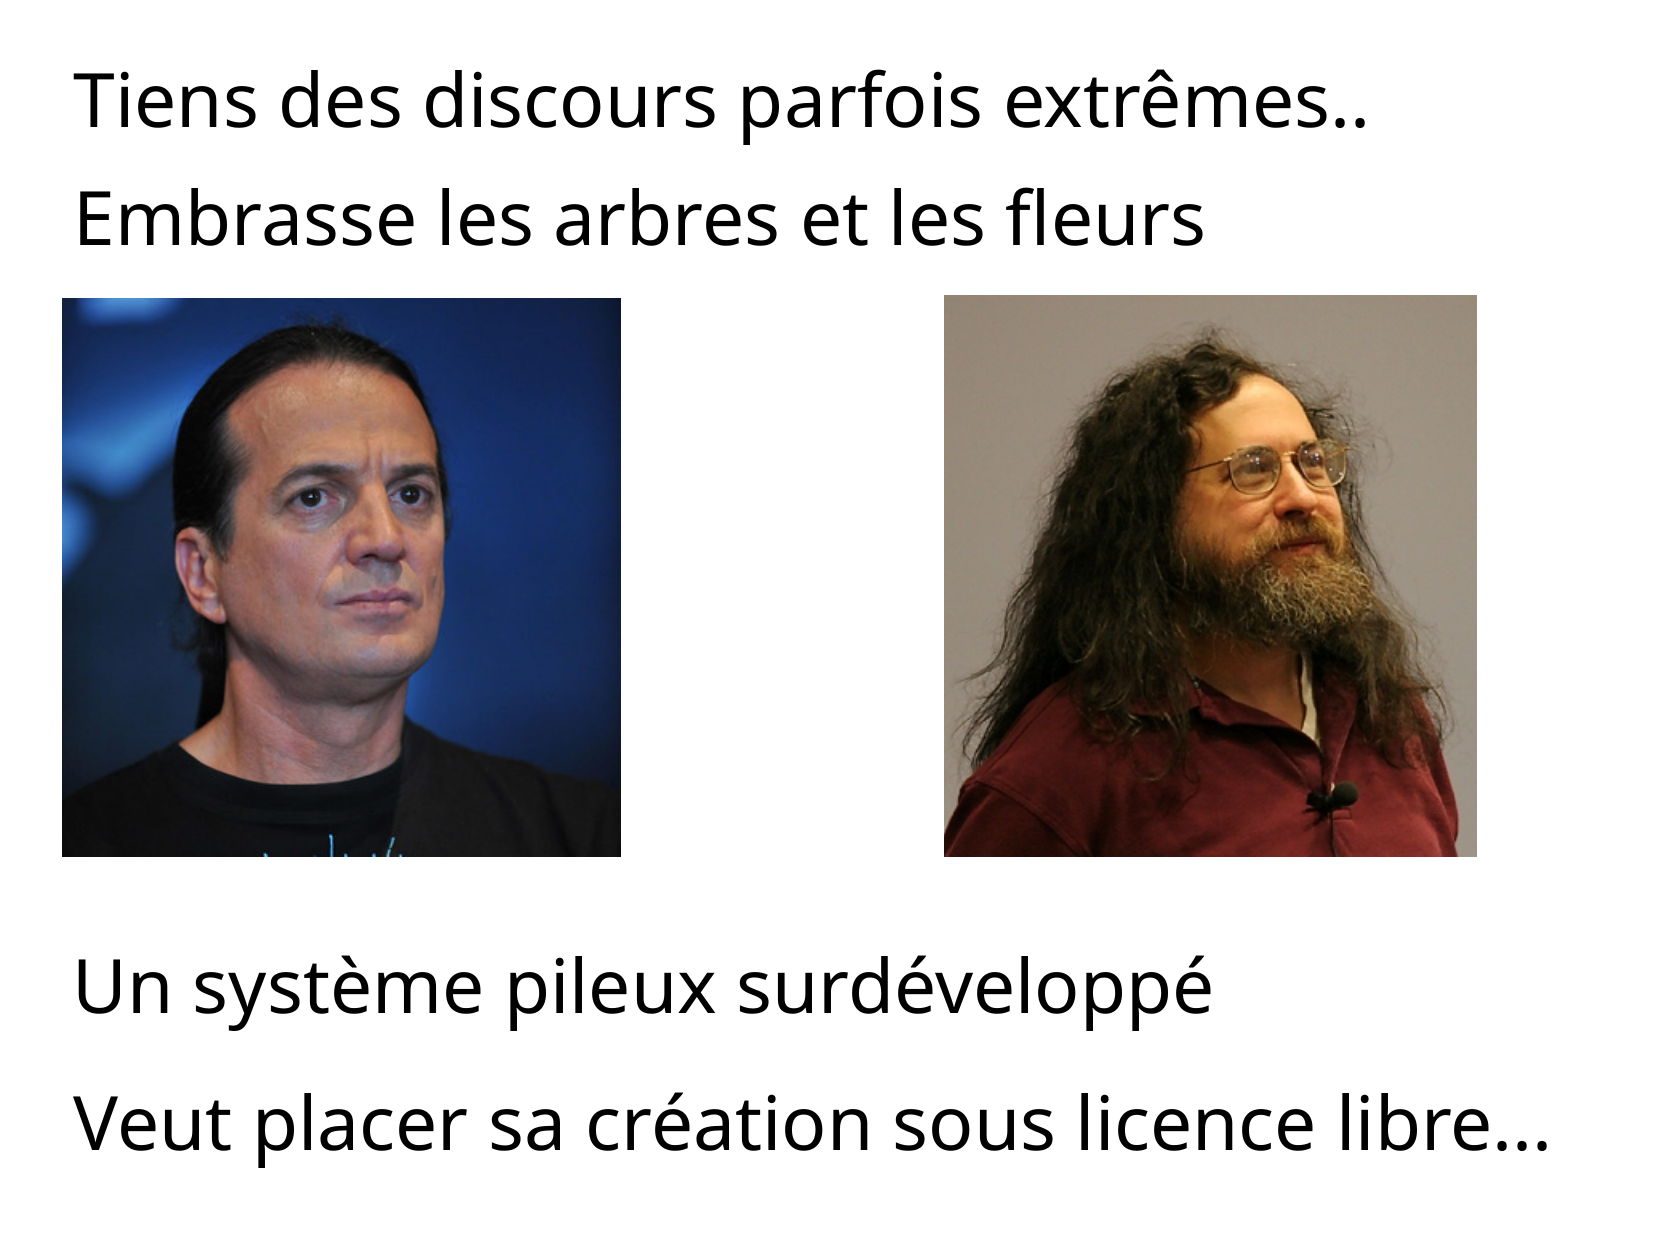

Tiens des discours parfois extrêmes..
Embrasse les arbres et les fleurs
Un système pileux surdéveloppé
Veut placer sa création sous licence libre...